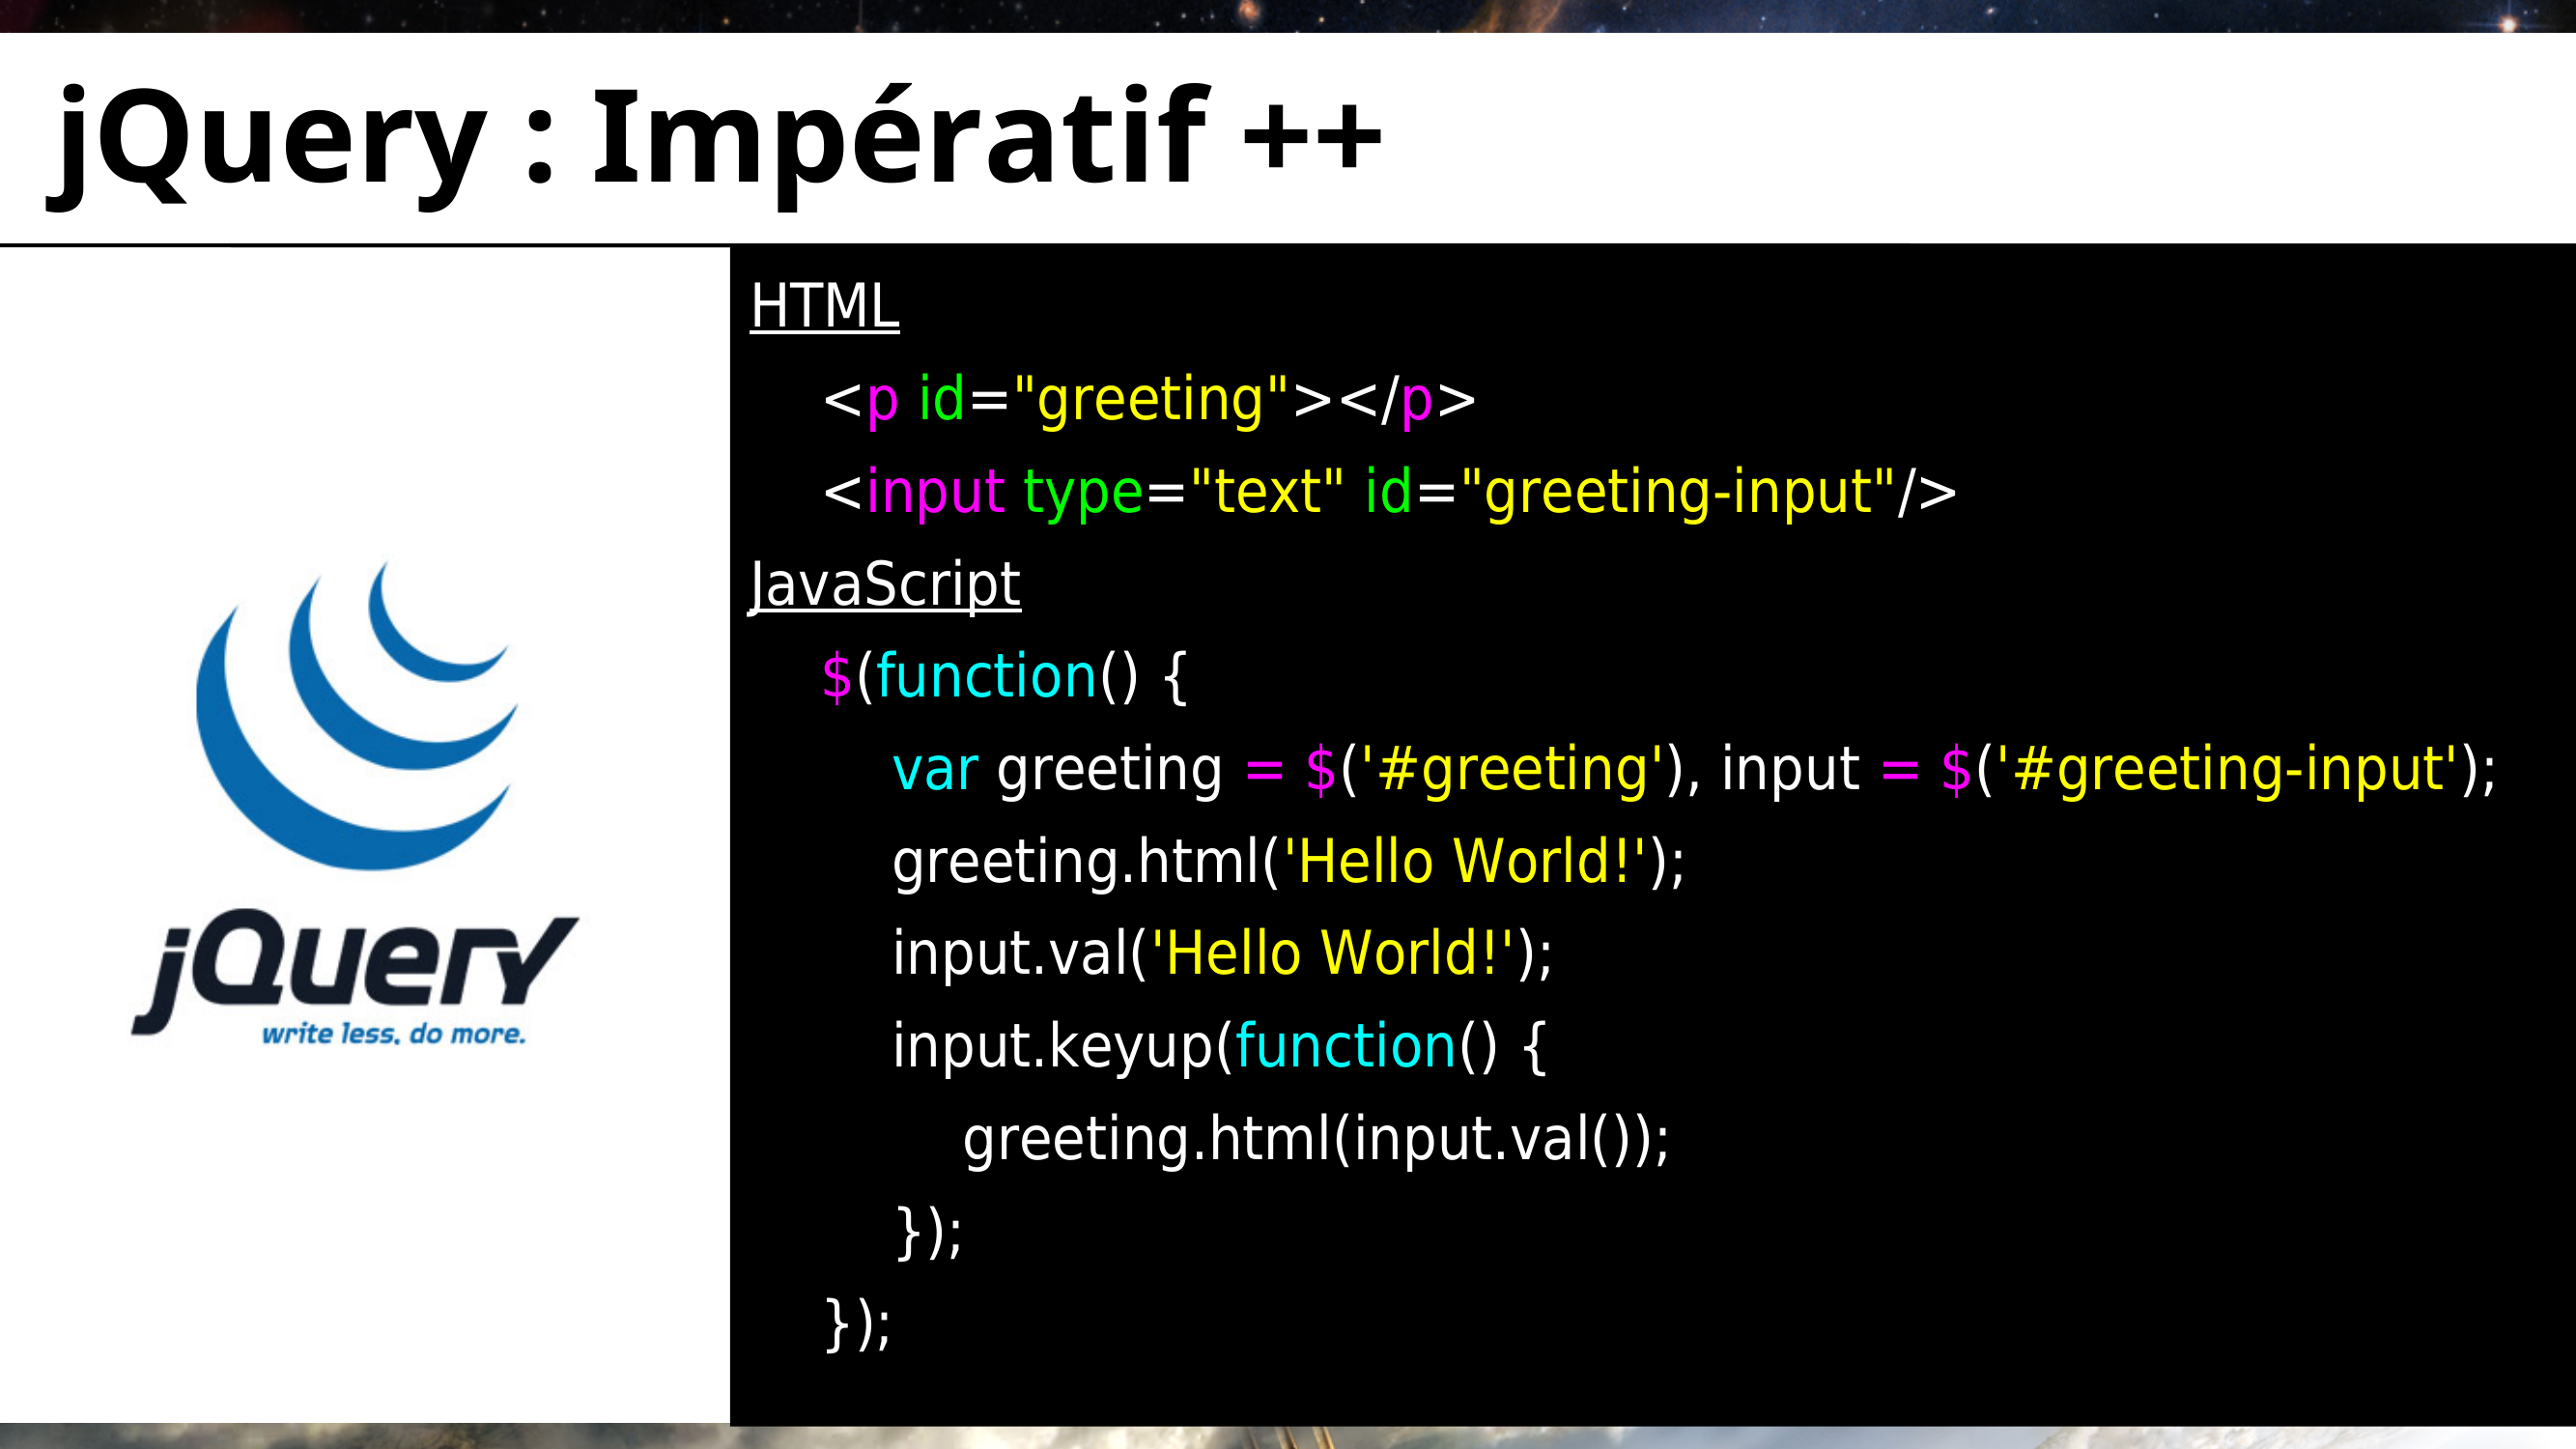

jQuery : Impératif ++
HTML
	<p id="greeting"></p>
	<input type="text" id="greeting-input"/>
JavaScript
	$(function() {
		var greeting = $('#greeting'), input = $('#greeting-input');
		greeting.html('Hello World!');
		input.val('Hello World!');
		input.keyup(function() {
			greeting.html(input.val());
		});
	});